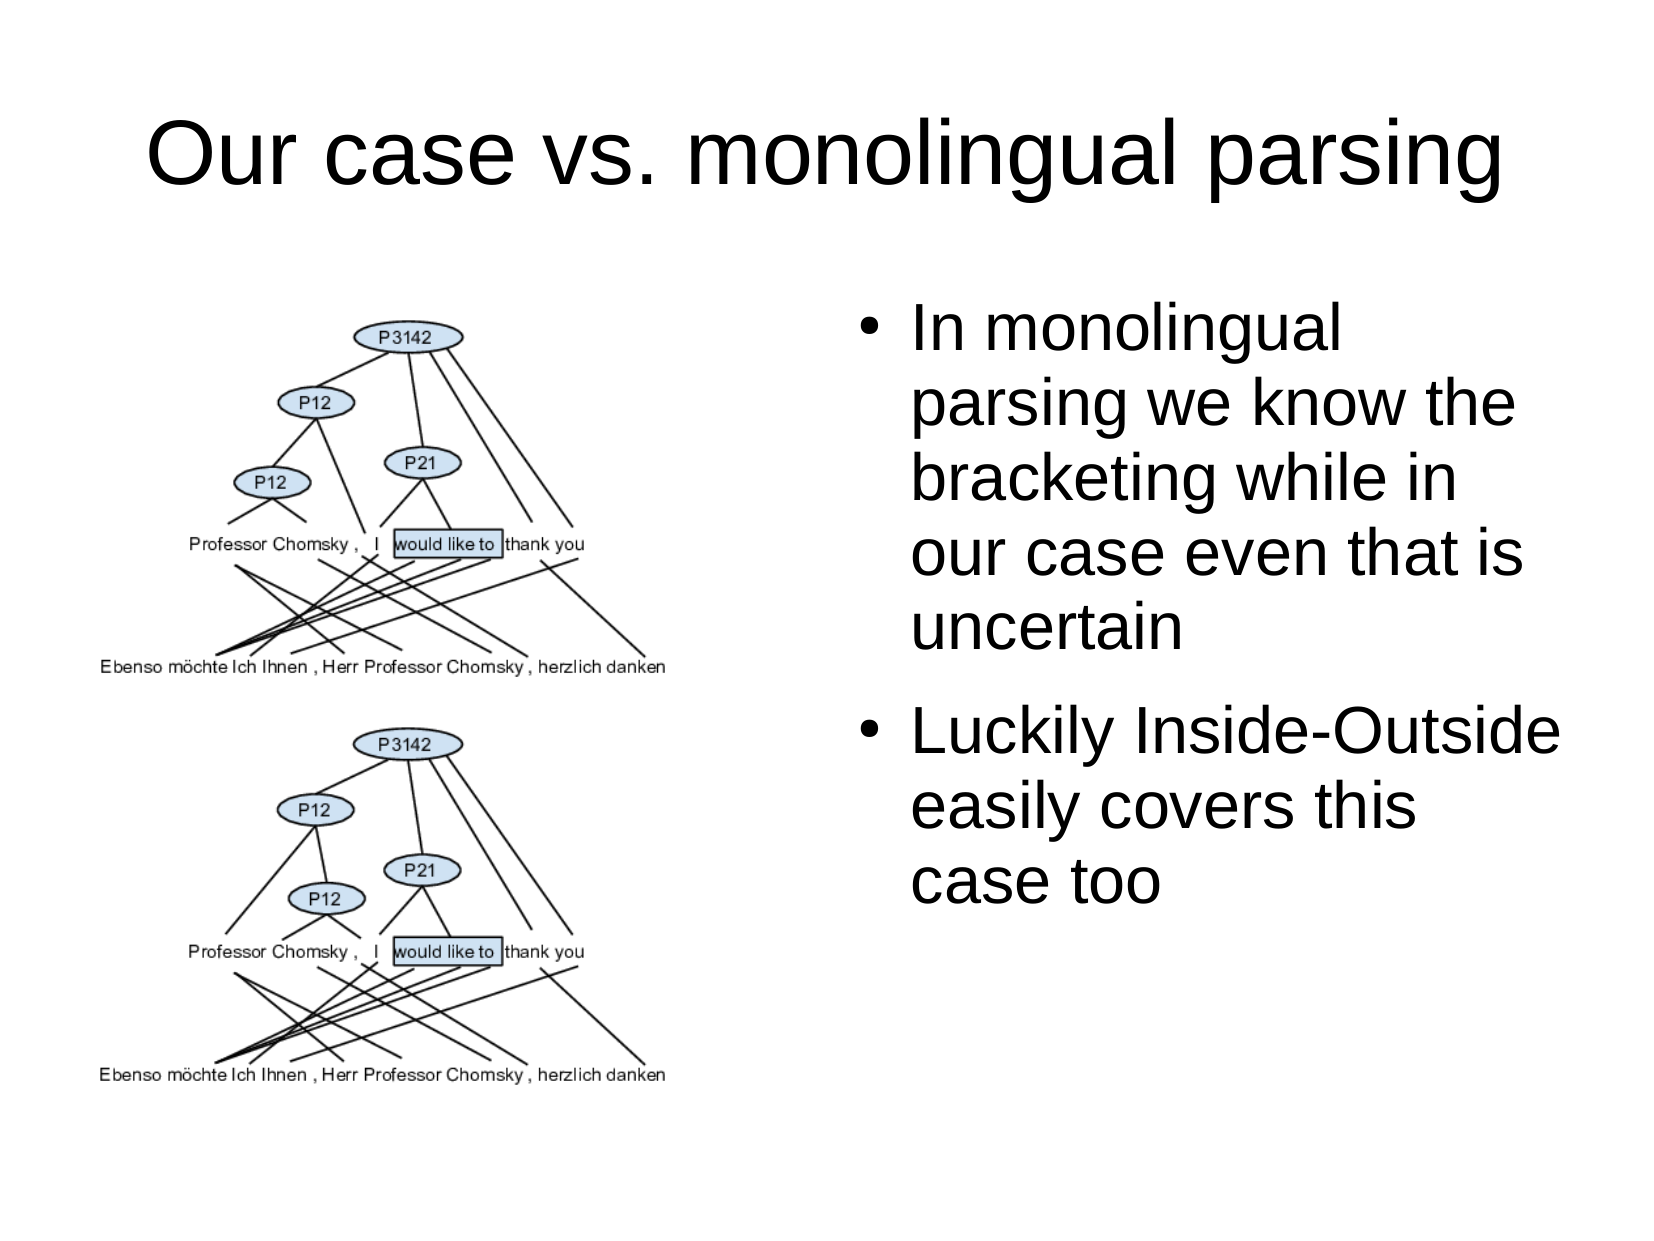

# Our case vs. monolingual parsing
In monolingual parsing we know the bracketing while in our case even that is uncertain
Luckily Inside-Outside easily covers this case too